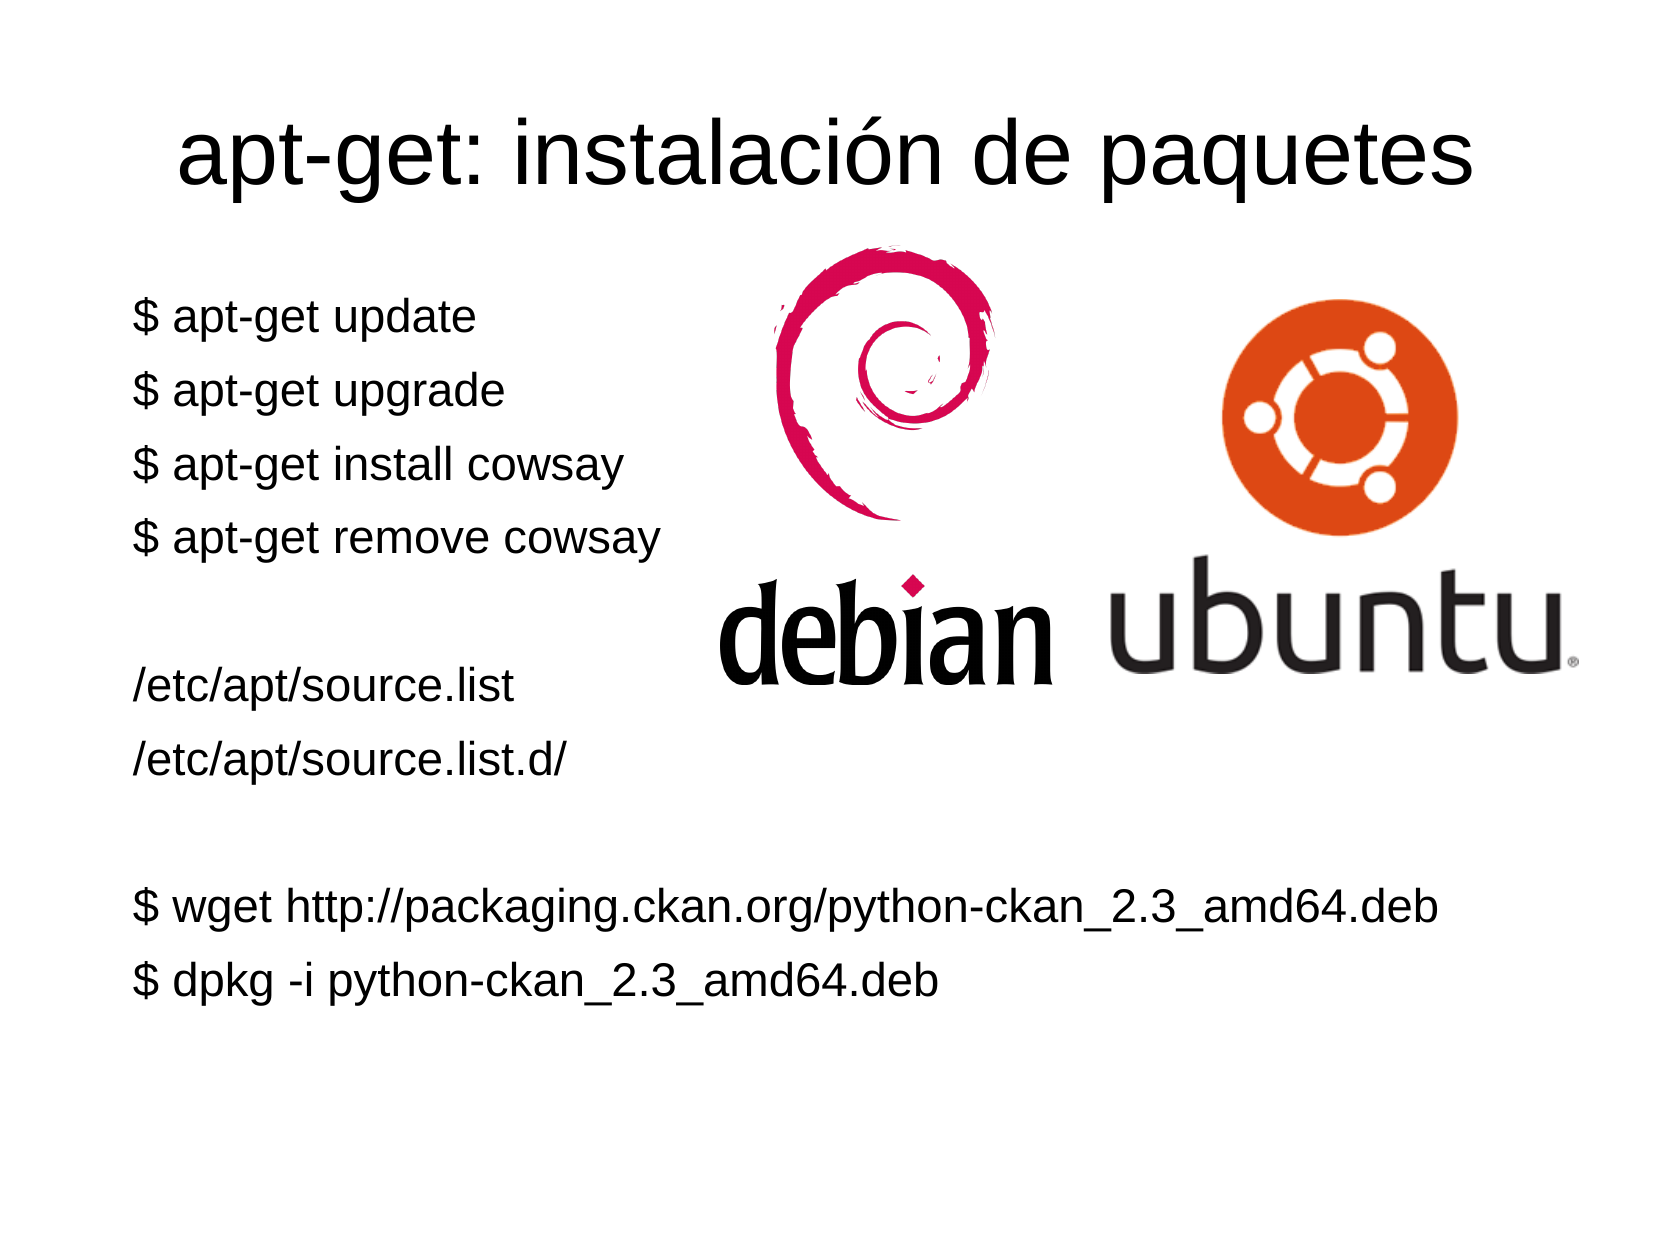

# apt-get: instalación de paquetes
$ apt-get update
$ apt-get upgrade
$ apt-get install cowsay
$ apt-get remove cowsay
/etc/apt/source.list
/etc/apt/source.list.d/
$ wget http://packaging.ckan.org/python-ckan_2.3_amd64.deb
$ dpkg -i python-ckan_2.3_amd64.deb